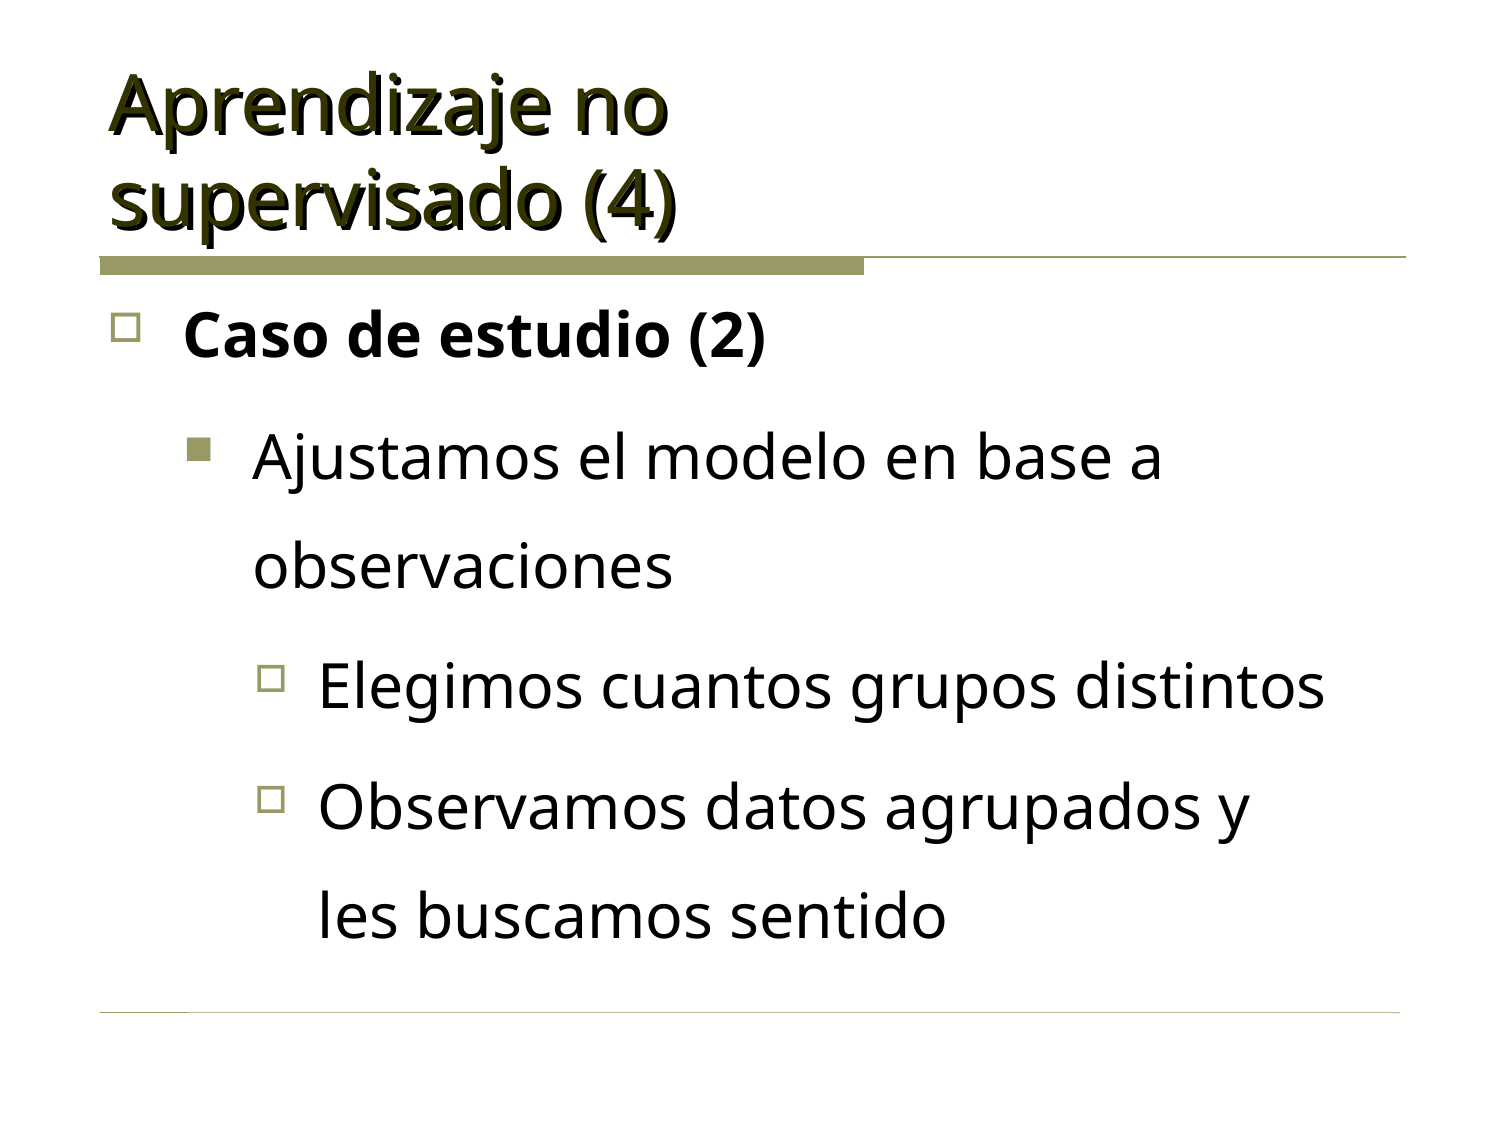

# Aprendizaje no supervisado (4)
Caso de estudio (2)
Ajustamos el modelo en base a observaciones
Elegimos cuantos grupos distintos
Observamos datos agrupados y les buscamos sentido